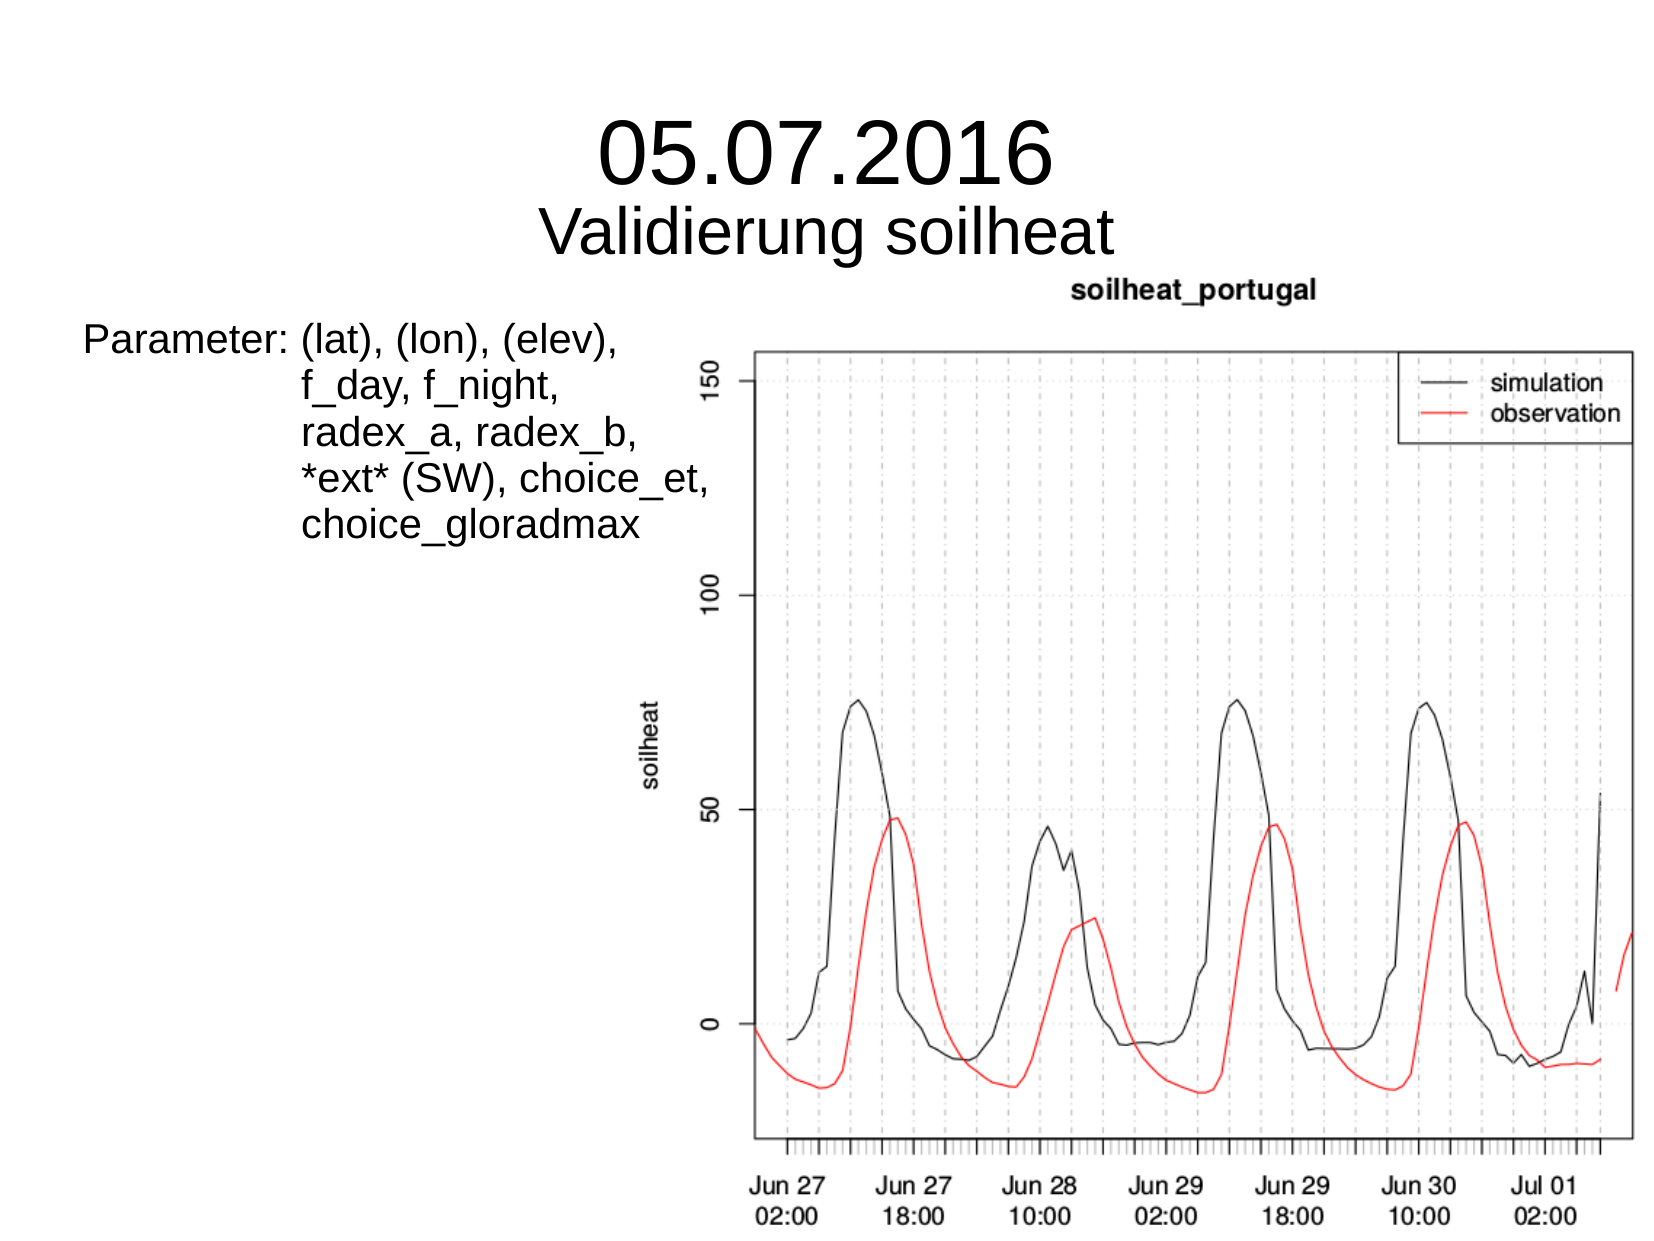

# 05.07.2016
Validierung soilheat
Parameter: (lat), (lon), (elev),
 f_day, f_night,
 radex_a, radex_b,
 *ext* (SW), choice_et,
 choice_gloradmax